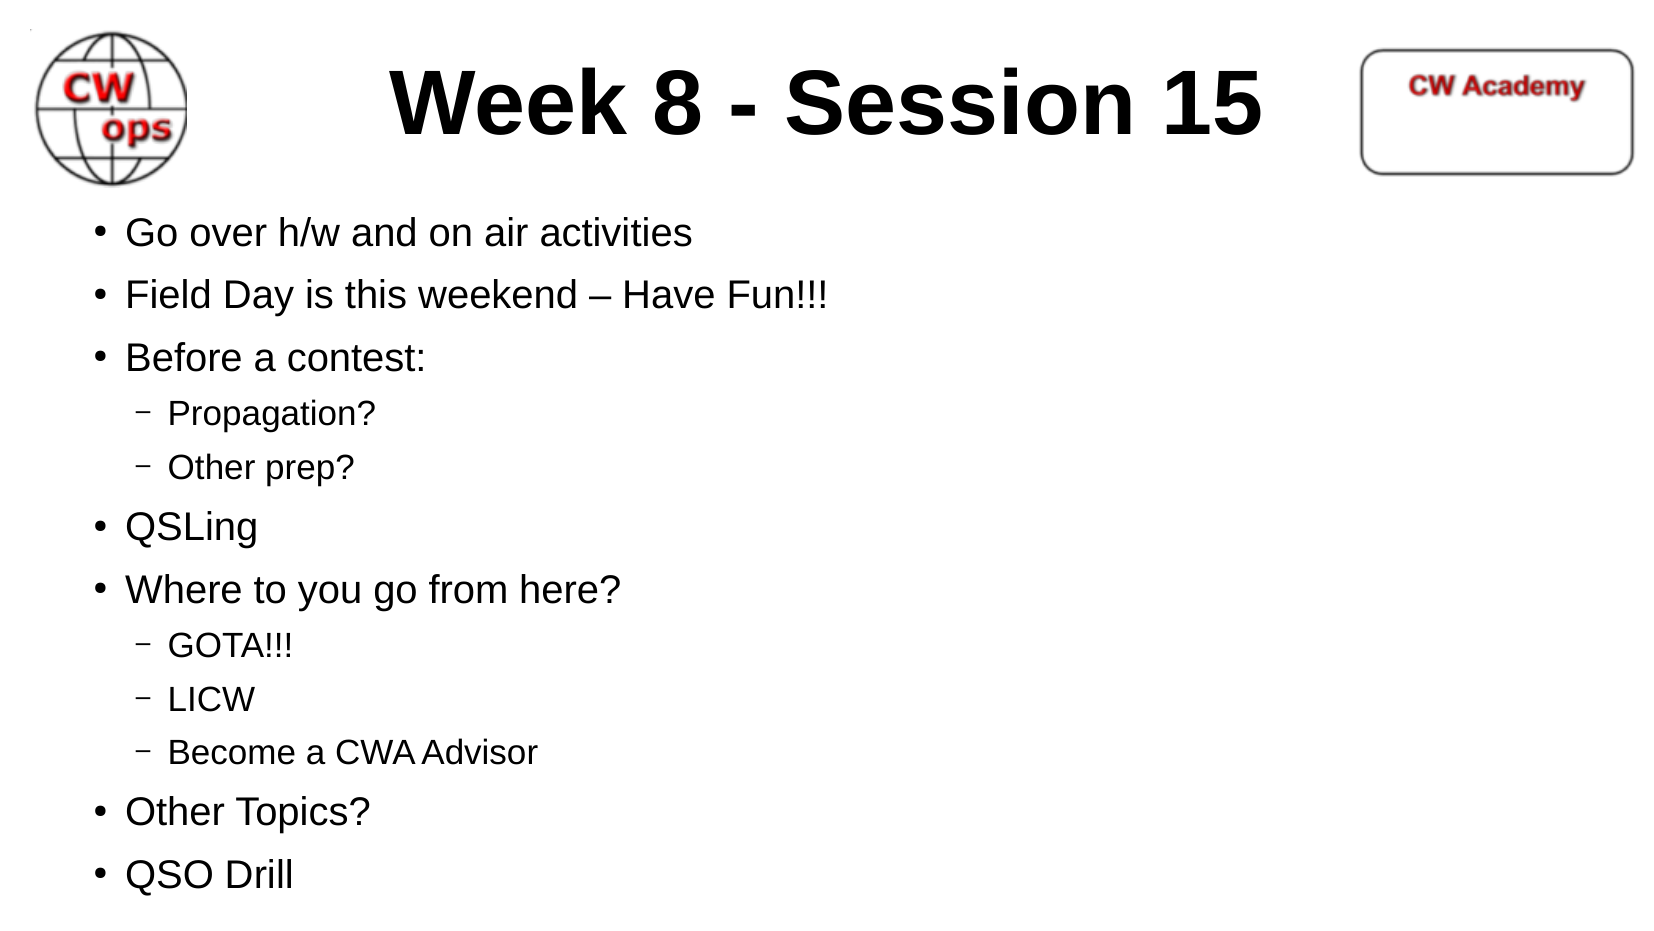

Week 8 - Session 15
# Go over h/w and on air activities
Field Day is this weekend – Have Fun!!!
Before a contest:
Propagation?
Other prep?
QSLing
Where to you go from here?
GOTA!!!
LICW
Become a CWA Advisor
Other Topics?
QSO Drill